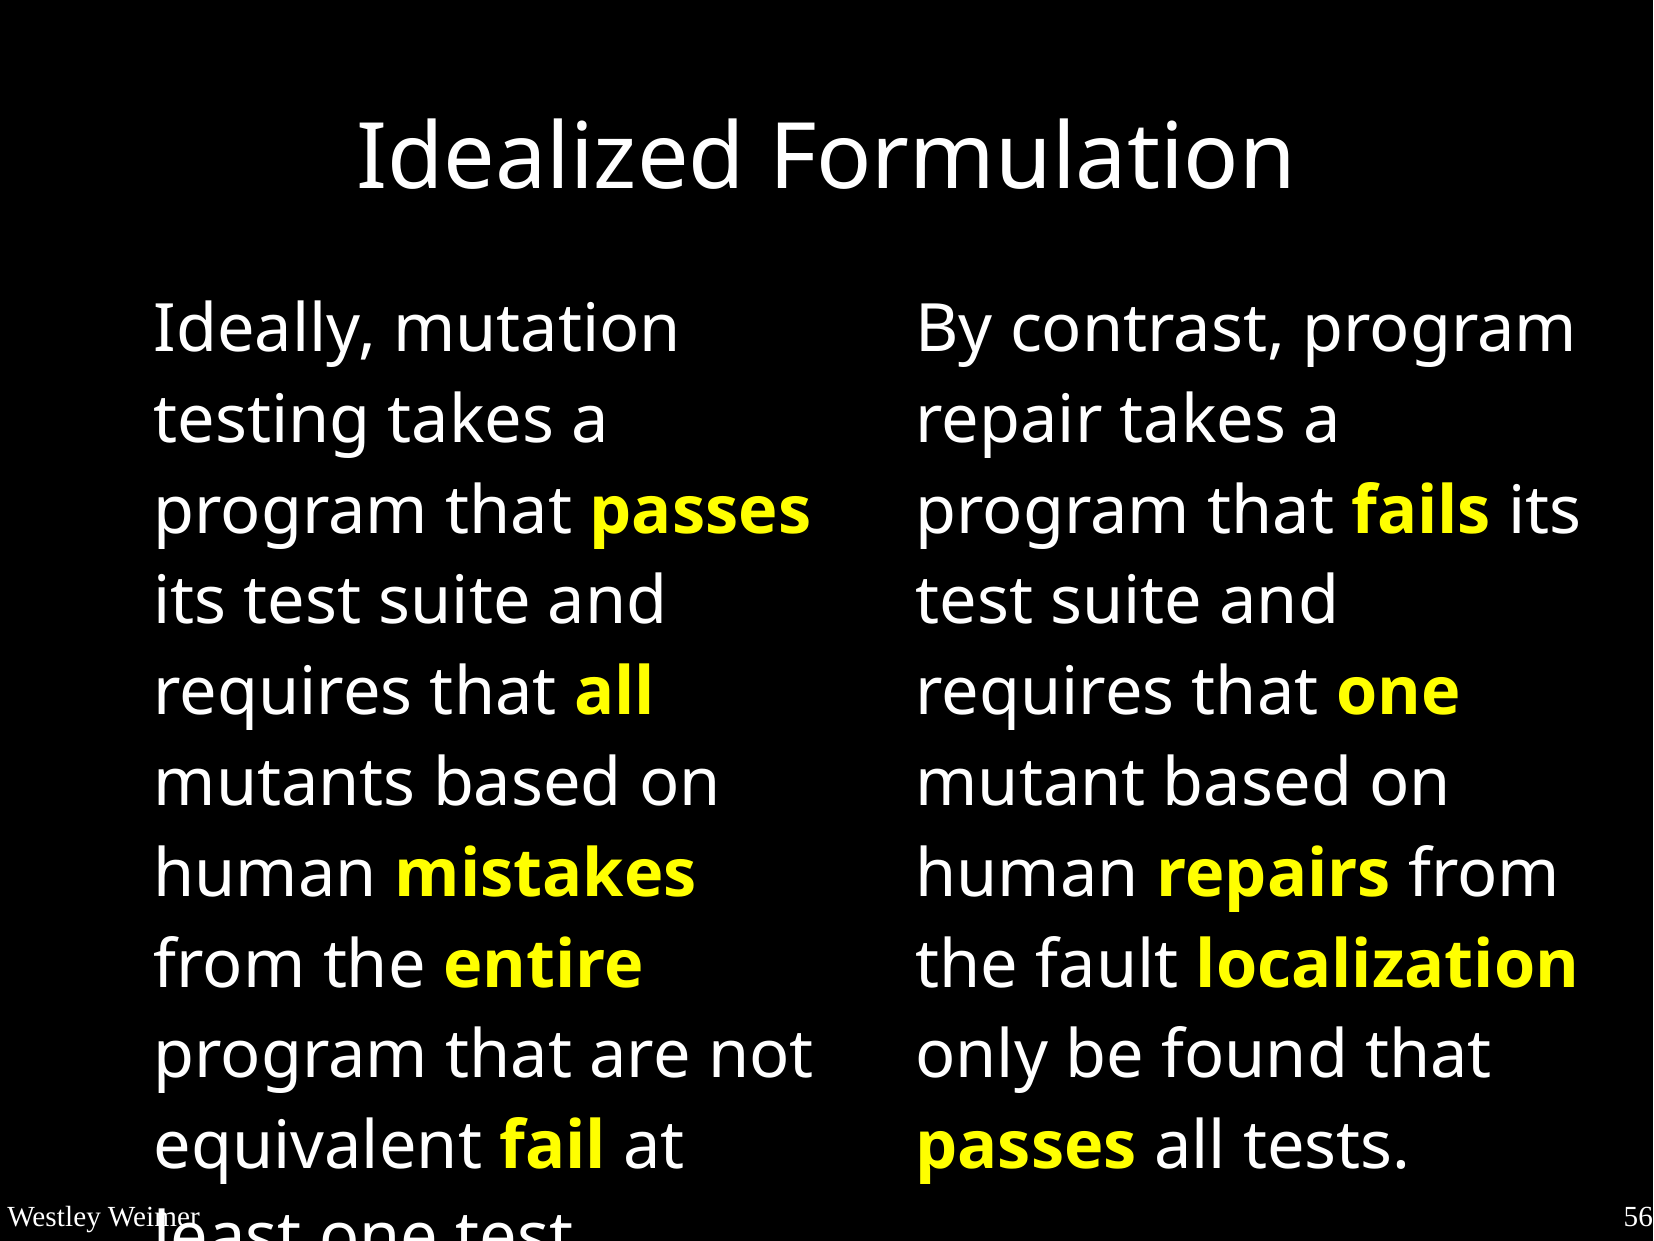

# Idealized Formulation
Ideally, mutation testing takes a program that passes its test suite and requires that all mutants based on human mistakes from the entire program that are not equivalent fail at least one test.
By contrast, program repair takes a program that fails its test suite and requires that one mutant based on human repairs from the fault localization only be found that passes all tests.
56